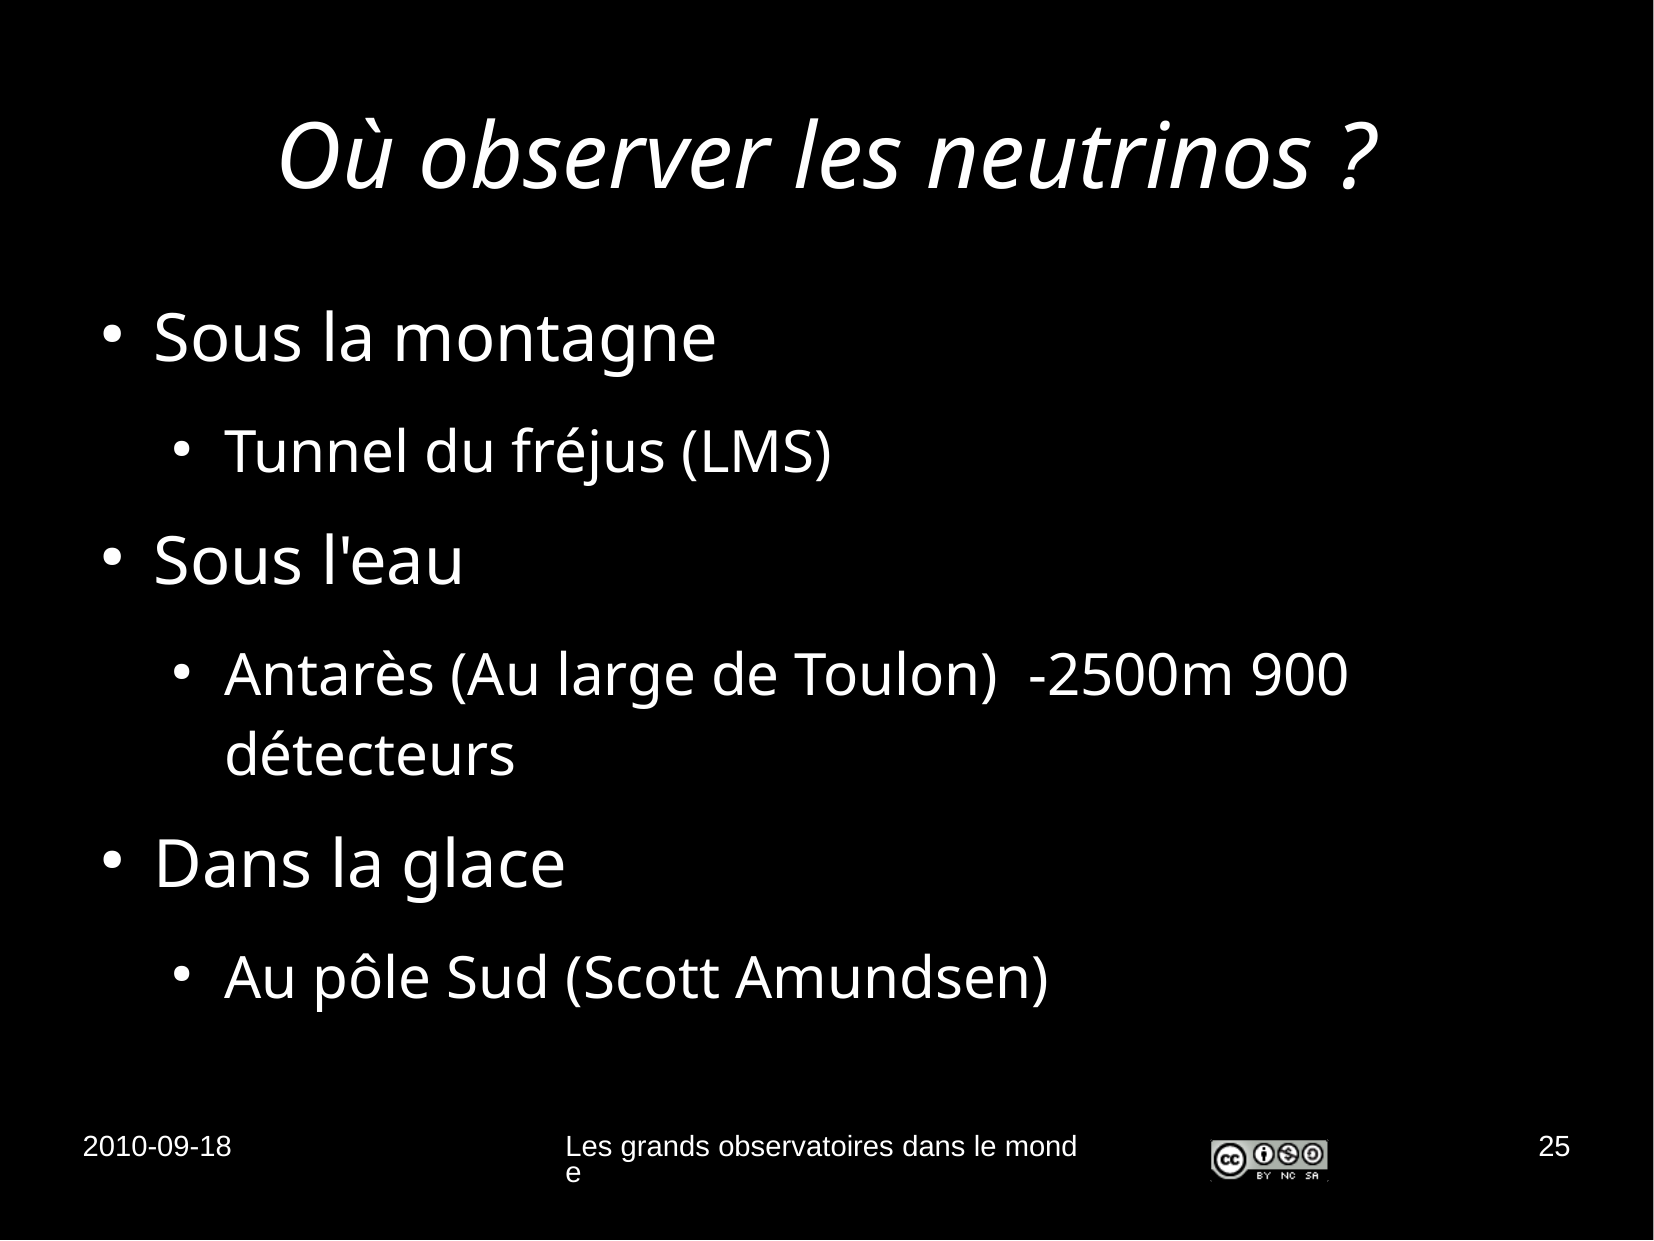

# Où observer les neutrinos ?
Sous la montagne
Tunnel du fréjus (LMS)
Sous l'eau
Antarès (Au large de Toulon) -2500m 900 détecteurs
Dans la glace
Au pôle Sud (Scott Amundsen)
2010-09-18
Les grands observatoires dans le monde
25